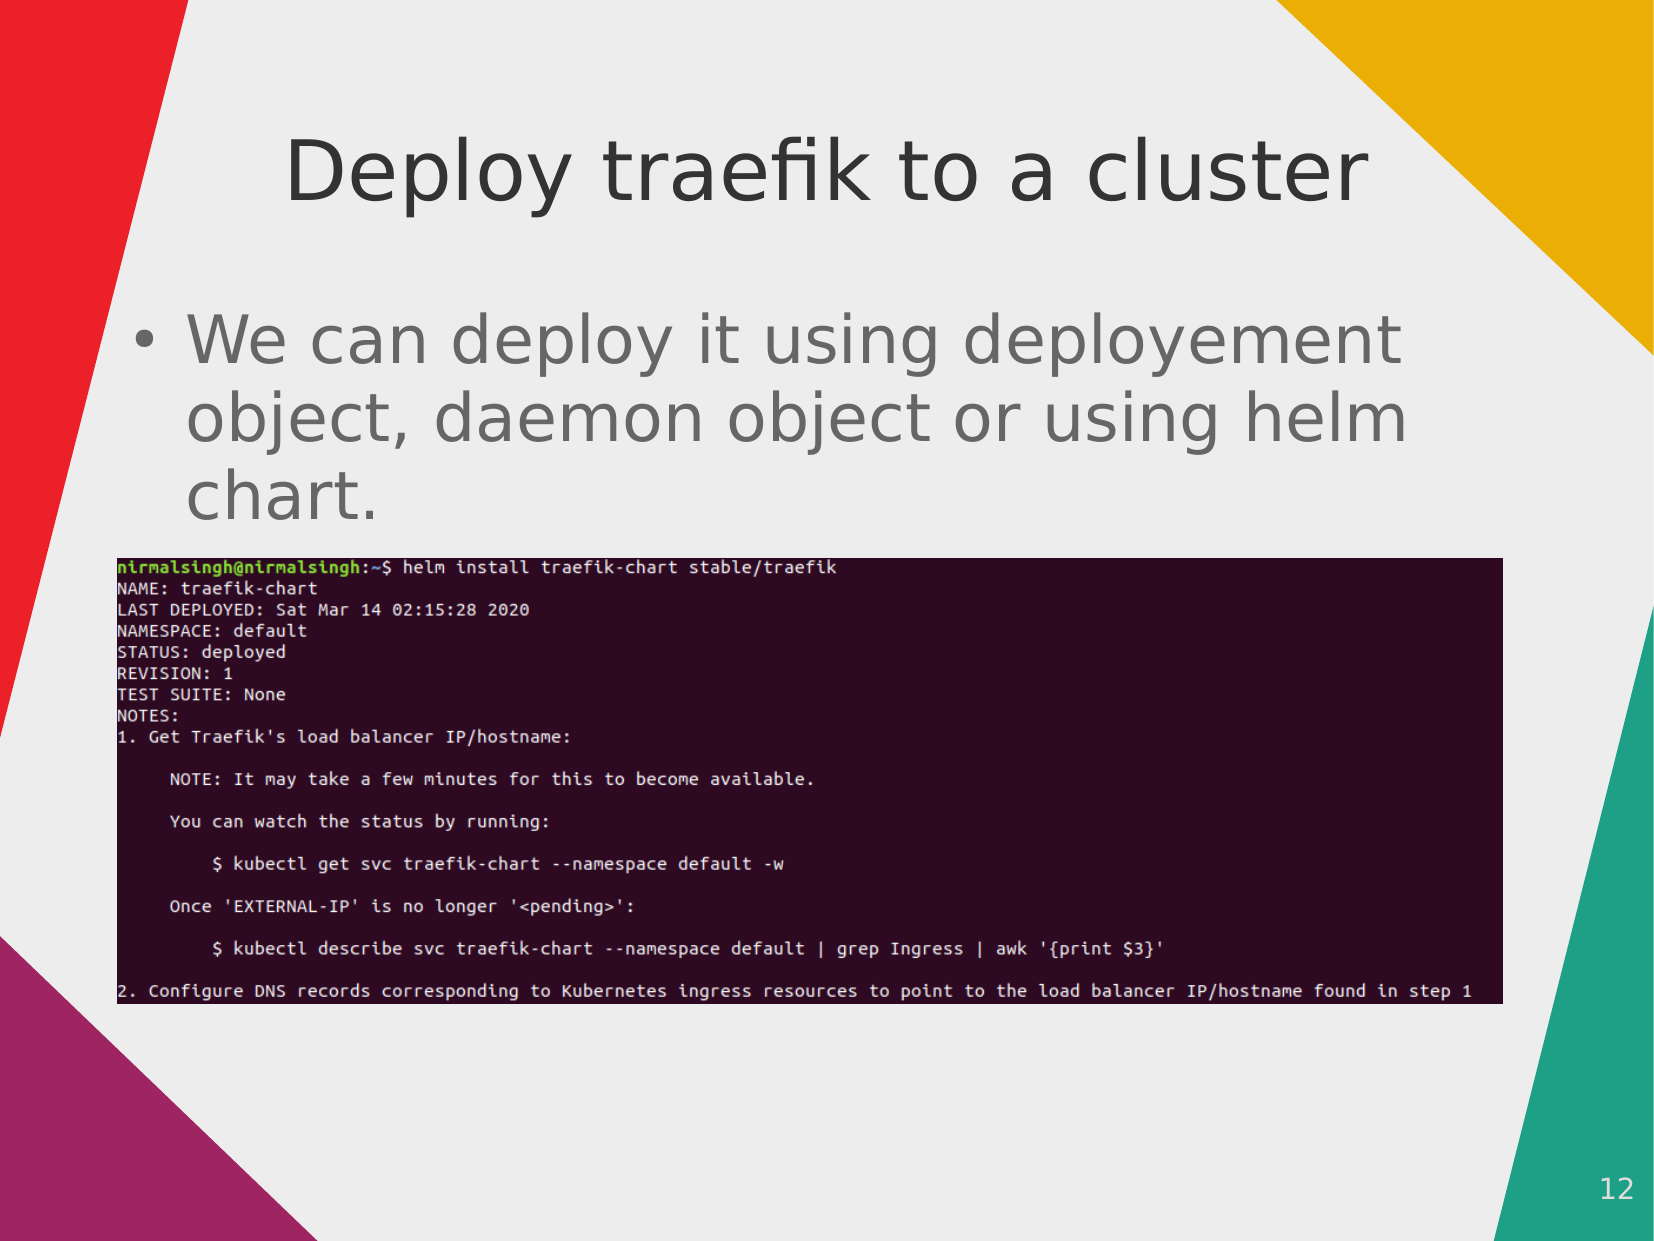

# Deploy traefik to a cluster
We can deploy it using deployement object, daemon object or using helm chart.
12